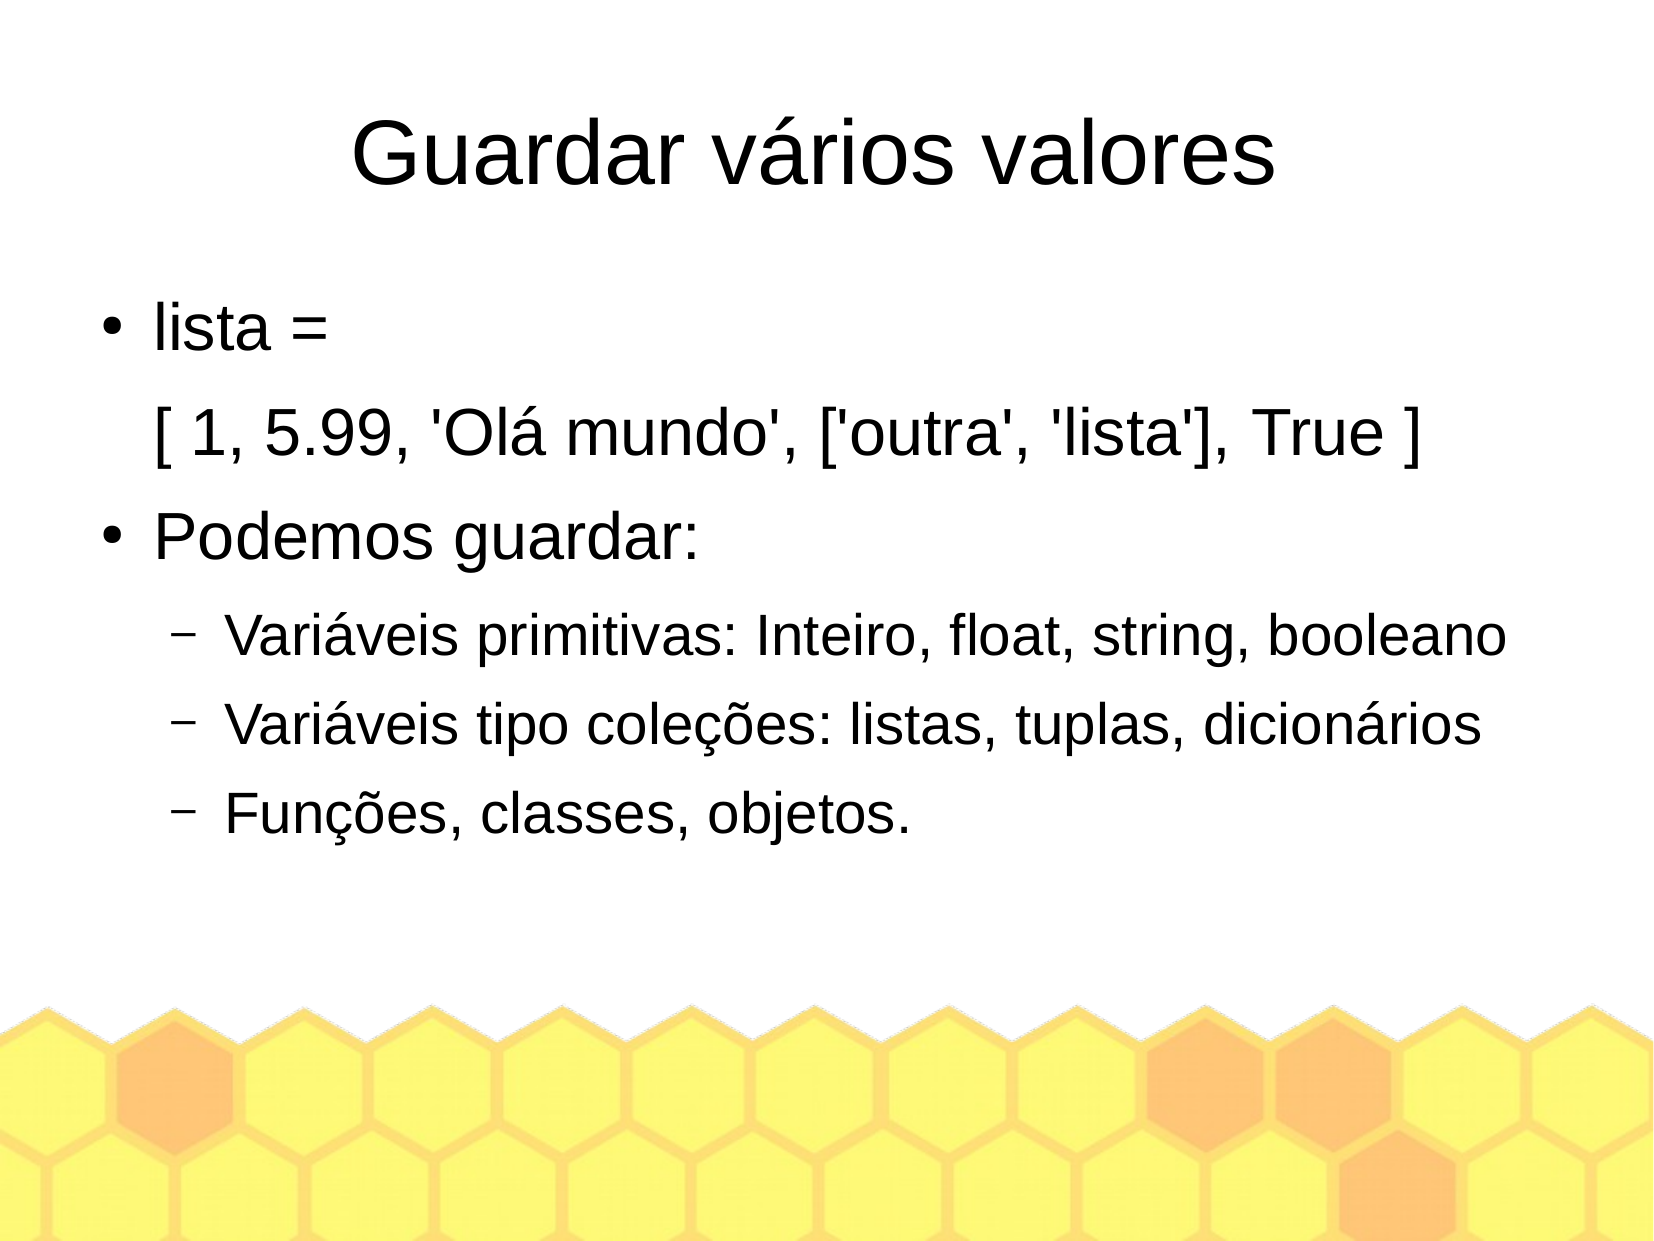

# Guardar vários valores
lista =
[ 1, 5.99, 'Olá mundo', ['outra', 'lista'], True ]
Podemos guardar:
Variáveis primitivas: Inteiro, float, string, booleano
Variáveis tipo coleções: listas, tuplas, dicionários
Funções, classes, objetos.